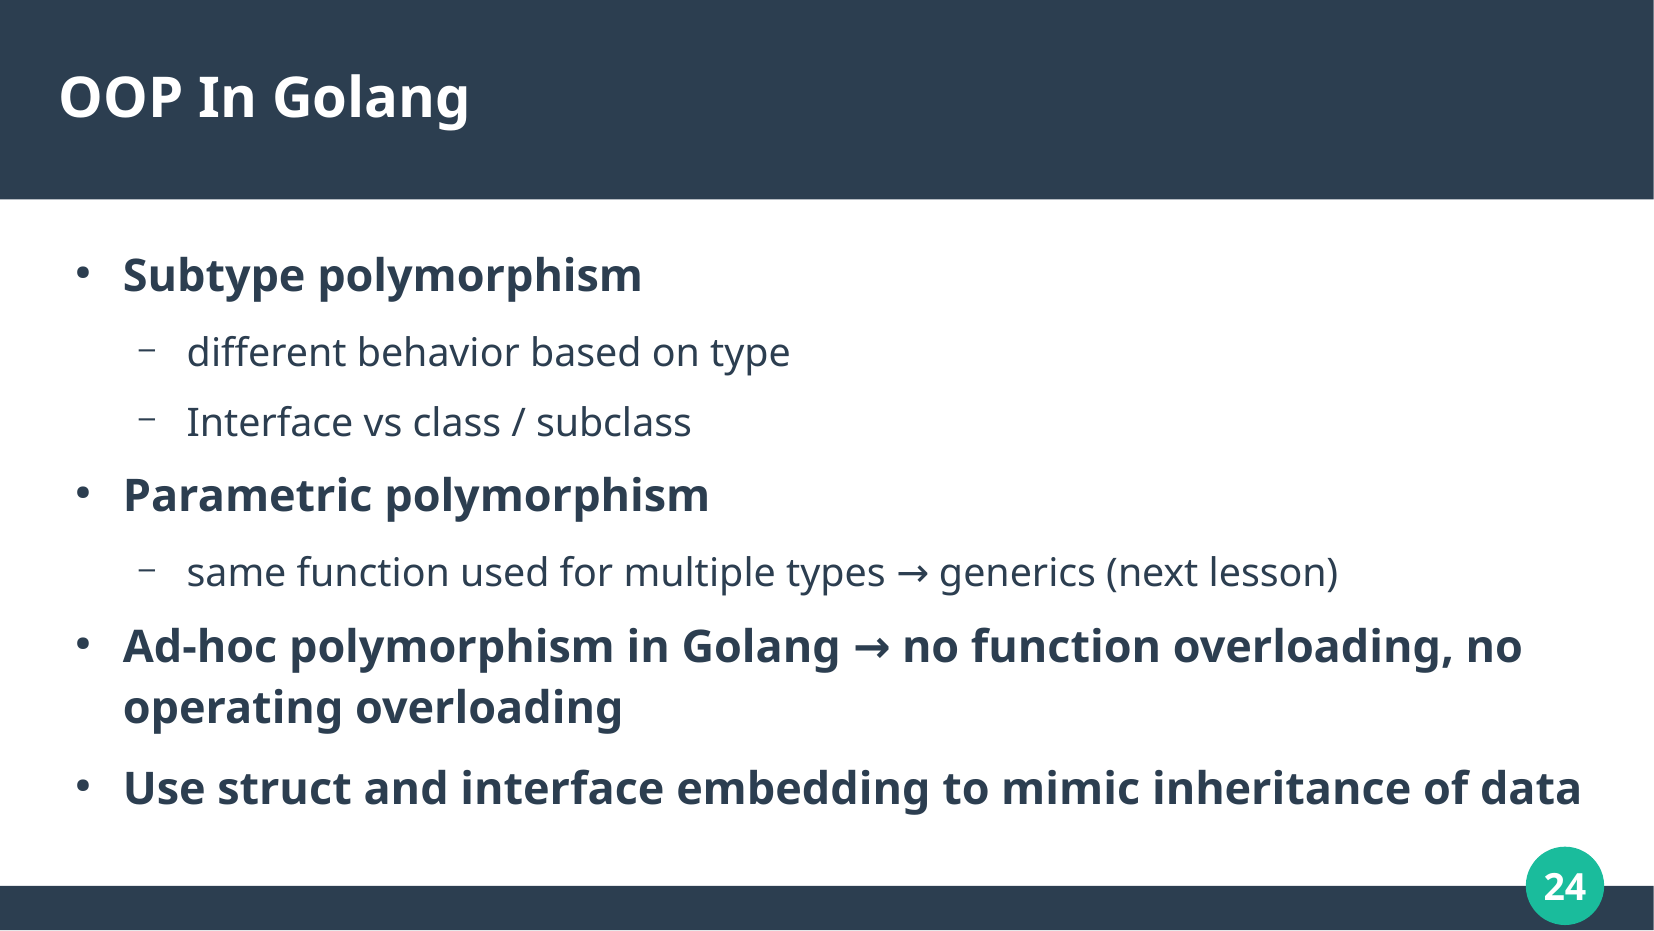

# OOP In Golang
Subtype polymorphism
different behavior based on type
Interface vs class / subclass
Parametric polymorphism
same function used for multiple types → generics (next lesson)
Ad-hoc polymorphism in Golang → no function overloading, no operating overloading
Use struct and interface embedding to mimic inheritance of data